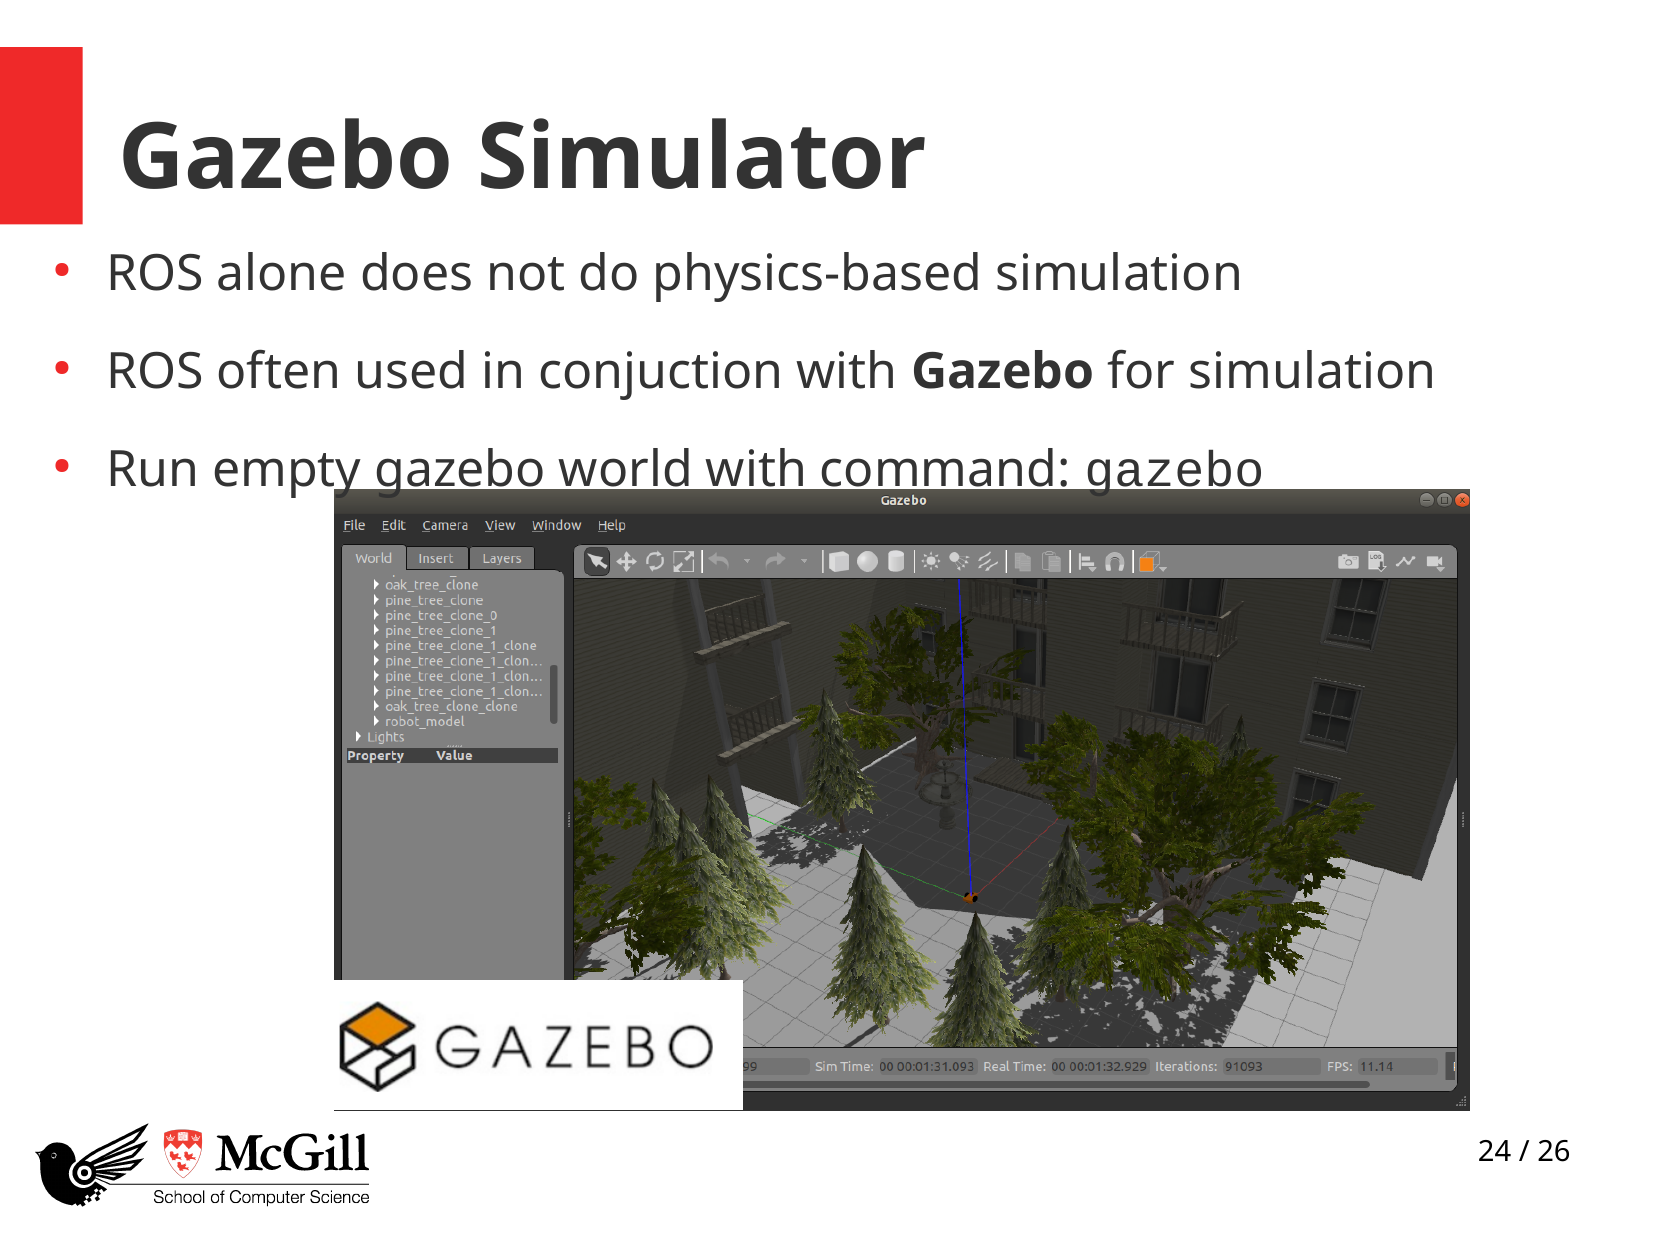

# Gazebo Simulator
ROS alone does not do physics-based simulation
ROS often used in conjuction with Gazebo for simulation
Run empty gazebo world with command: gazebo
24